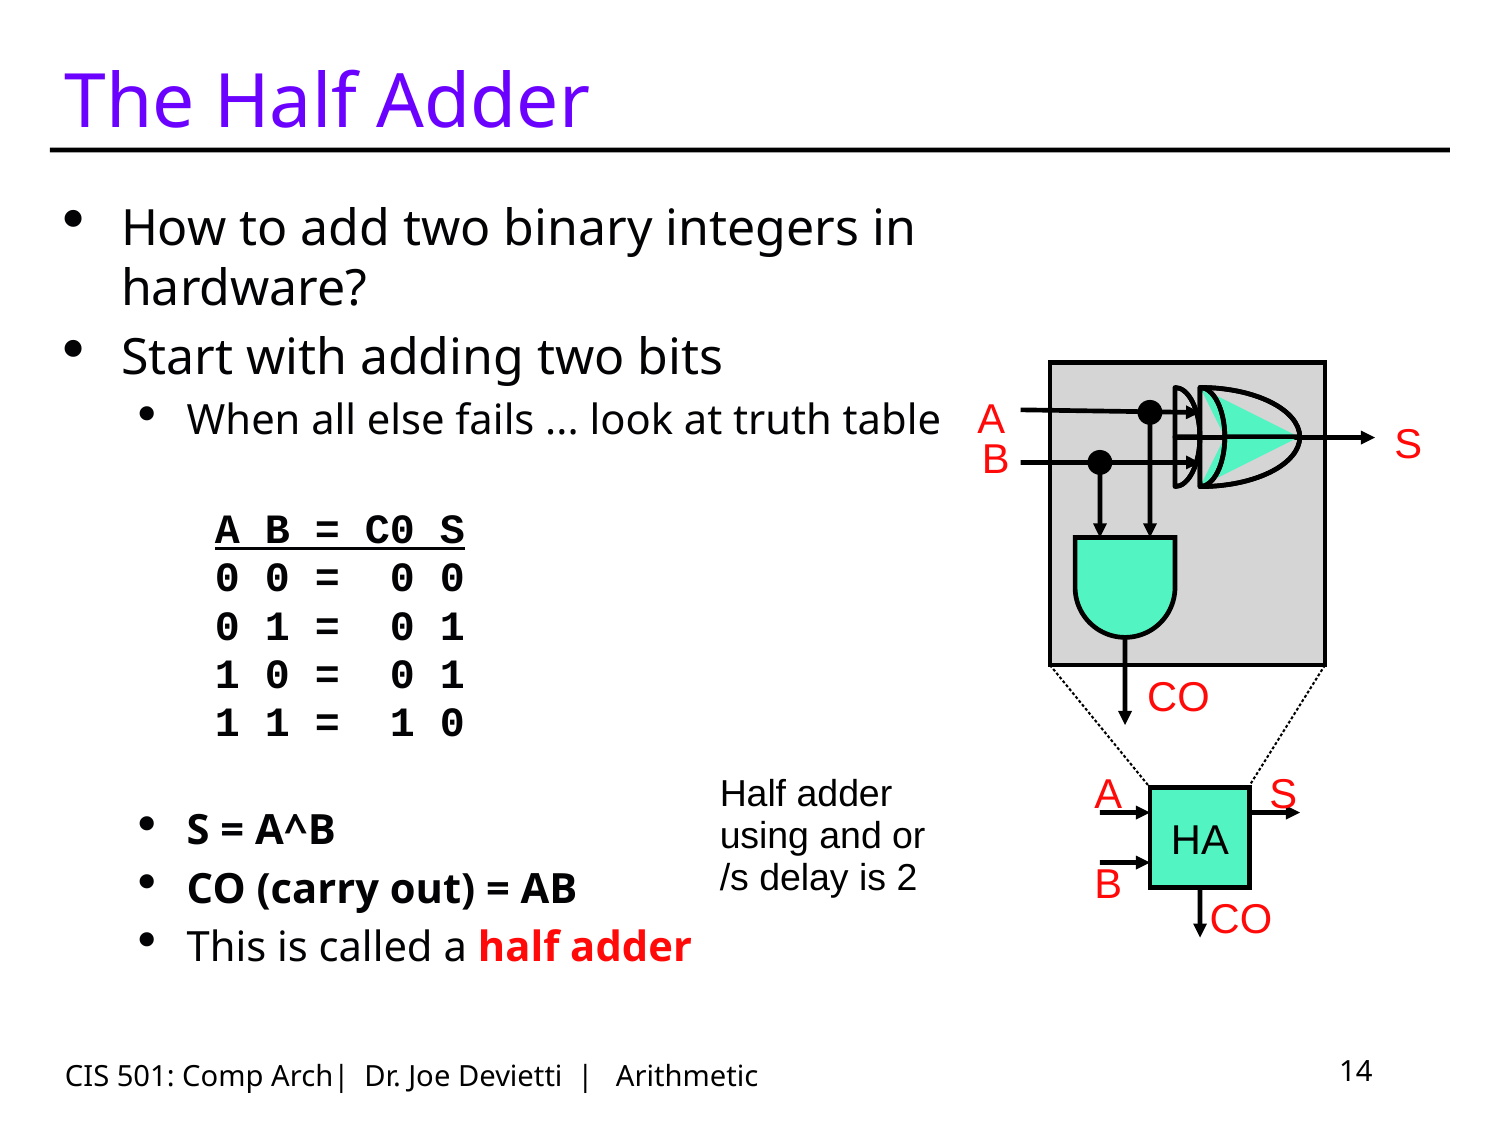

The Half Adder
How to add two binary integers in hardware?
Start with adding two bits
When all else fails ... look at truth table
A B = C0 S
0 0 = 0 0
0 1 = 0 1
1 0 = 0 1
1 1 = 1 0
S = A^B
CO (carry out) = AB
This is called a half adder
A
S
B
CO
A
S
Half adder using and or /s delay is 2
HA
B
CO
CIS 501: Comp Arch| Dr. Joe Devietti | Arithmetic